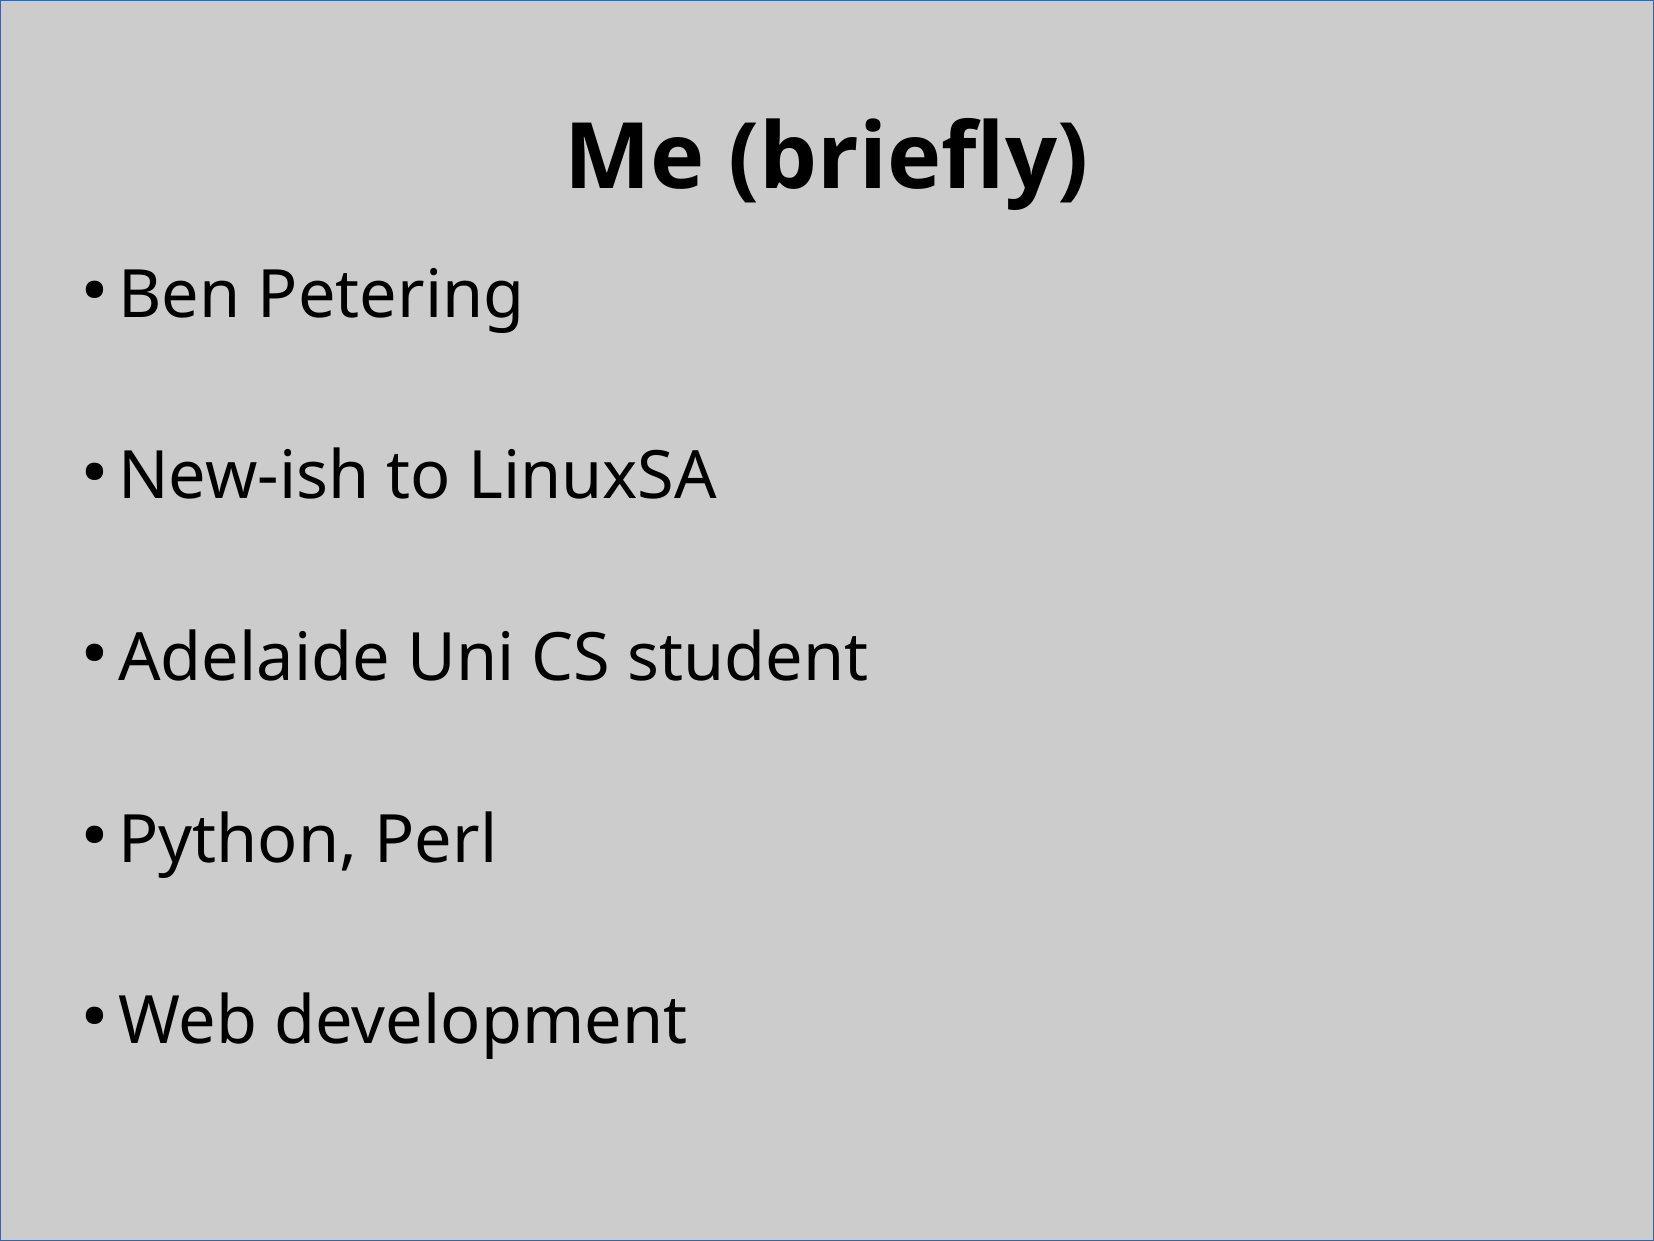

# Me (briefly)
Ben Petering
New-ish to LinuxSA
Adelaide Uni CS student
Python, Perl
Web development